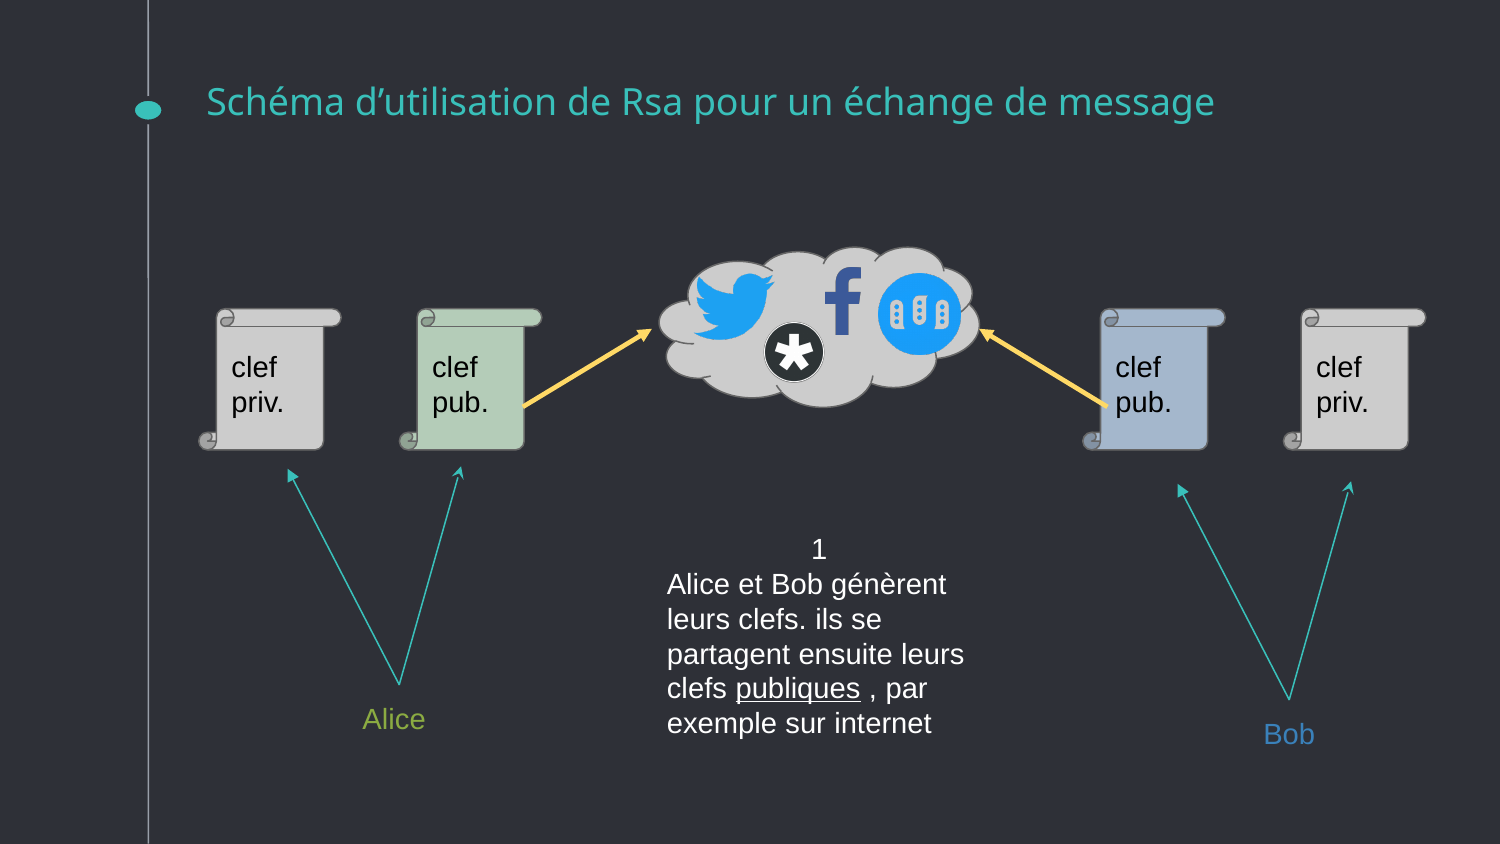

# Schéma d’utilisation de Rsa pour un échange de message
clef priv.
clef pub.
clef pub.
clef priv.
1
Alice et Bob génèrent leurs clefs. ils se partagent ensuite leurs clefs publiques , par exemple sur internet
Alice
Bob